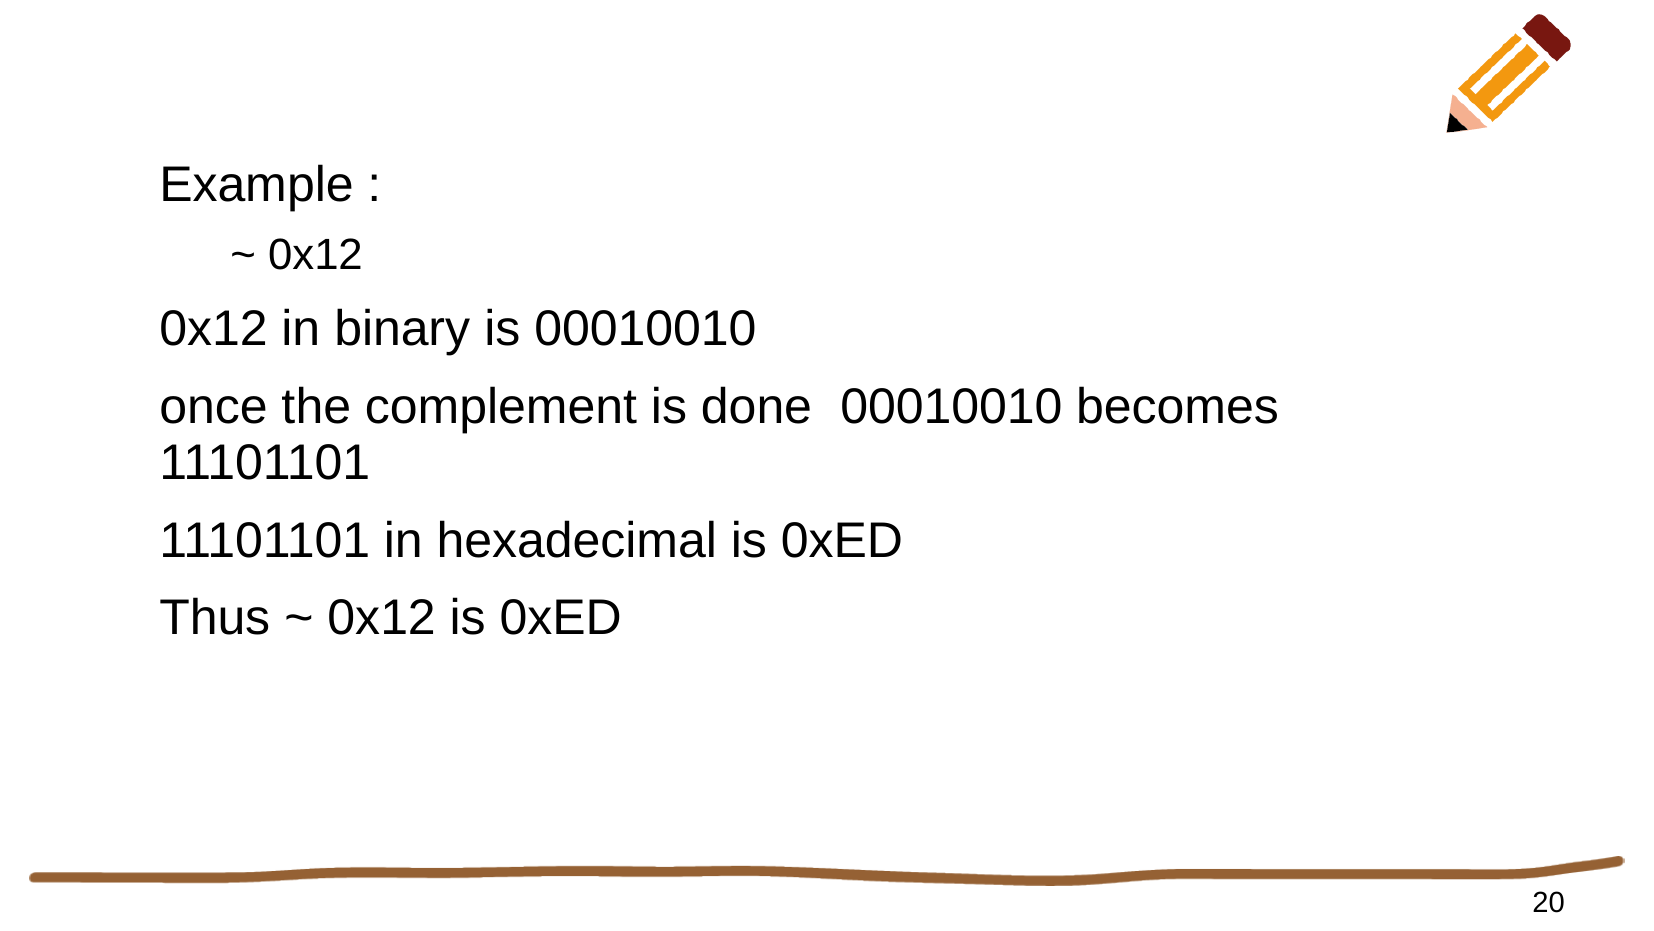

# Example :
~ 0x12
0x12 in binary is 00010010
once the complement is done 00010010 becomes 11101101
11101101 in hexadecimal is 0xED
Thus ~ 0x12 is 0xED
20